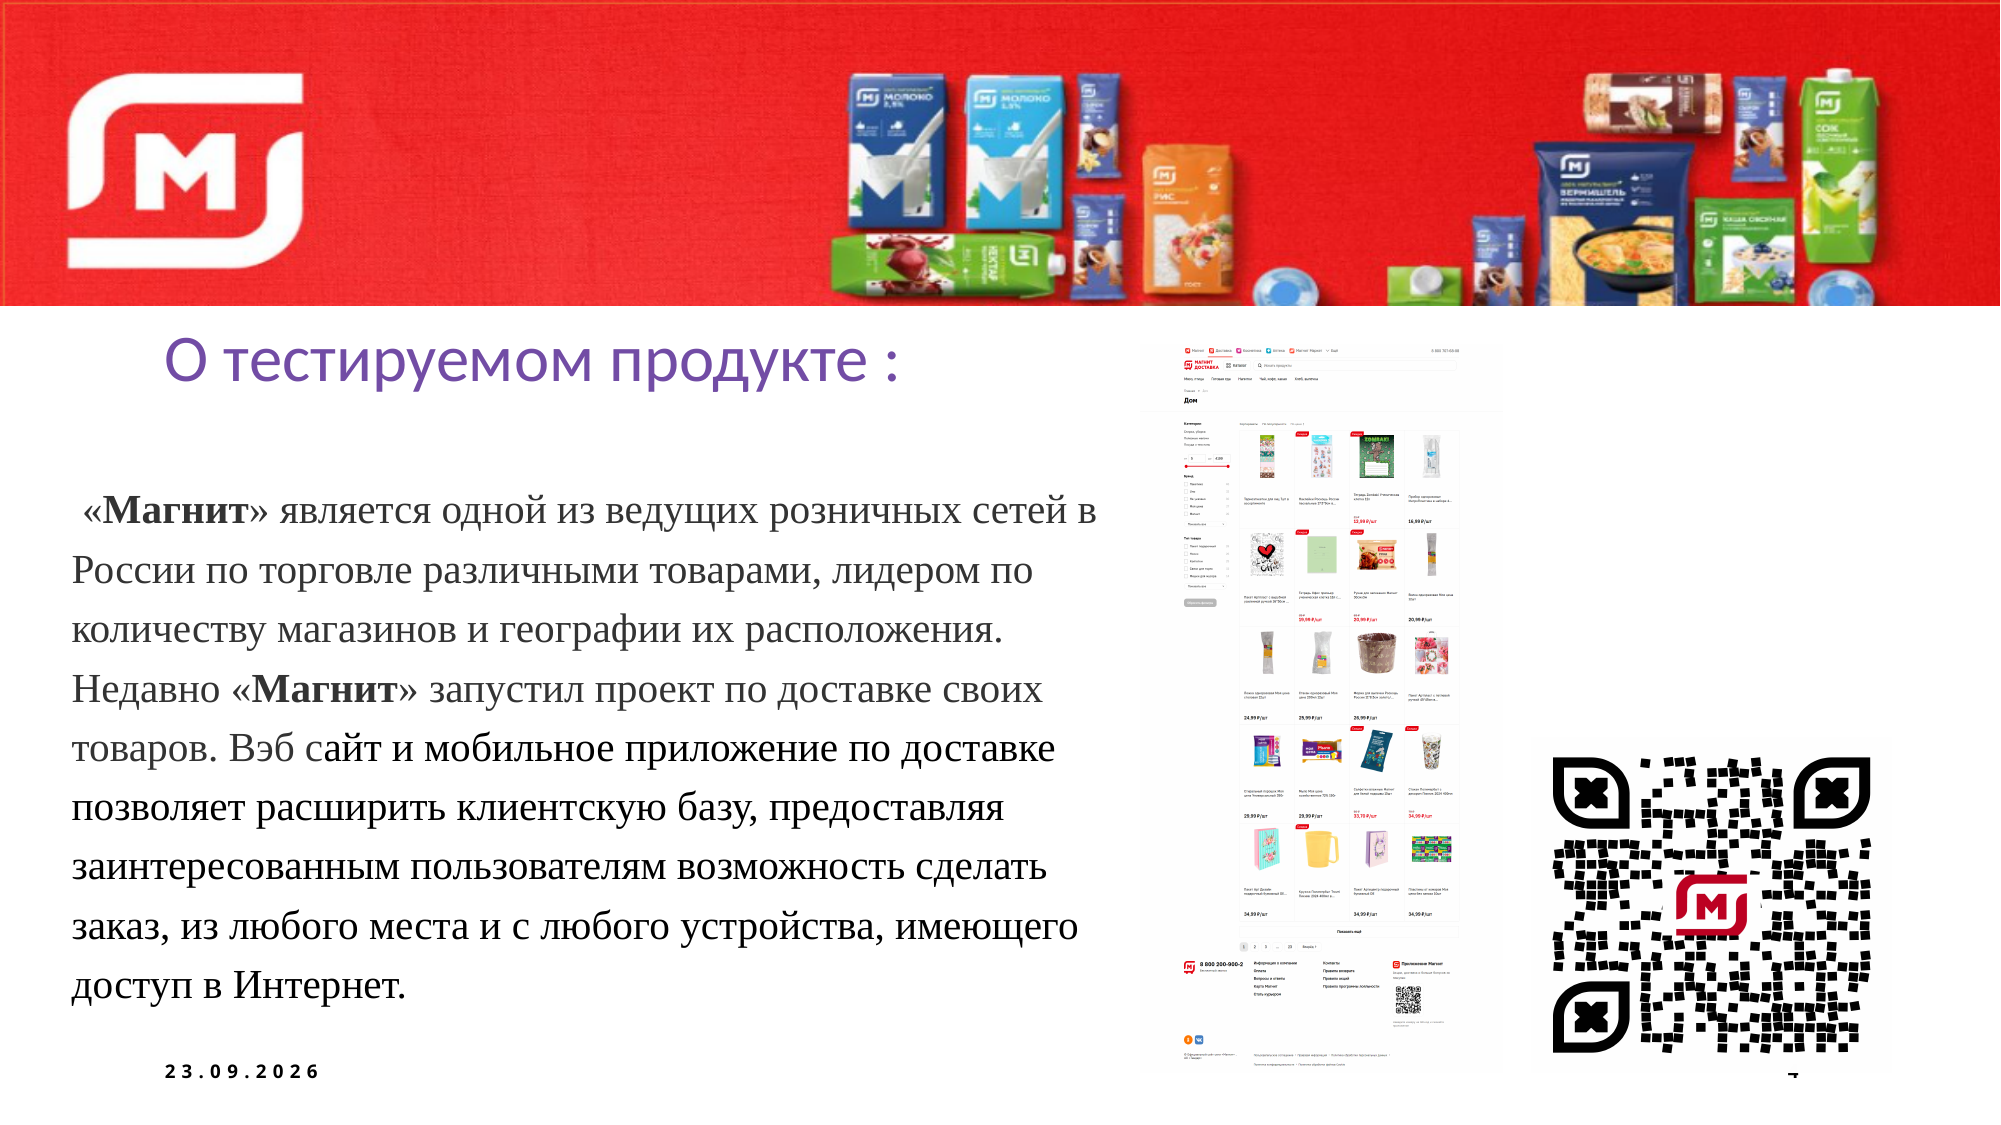

# О тестируемом продукте :
 «Магнит» является одной из ведущих розничных сетей в России по торговле различными товарами, лидером по количеству магазинов и географии их расположения. Недавно «Магнит» запустил проект по доставке своих товаров. Вэб сайт и мобильное приложение по доставке позволяет расширить клиентскую базу, предоставляя заинтересованным пользователям возможность сделать заказ, из любого места и с любого устройства, имеющего доступ в Интернет.